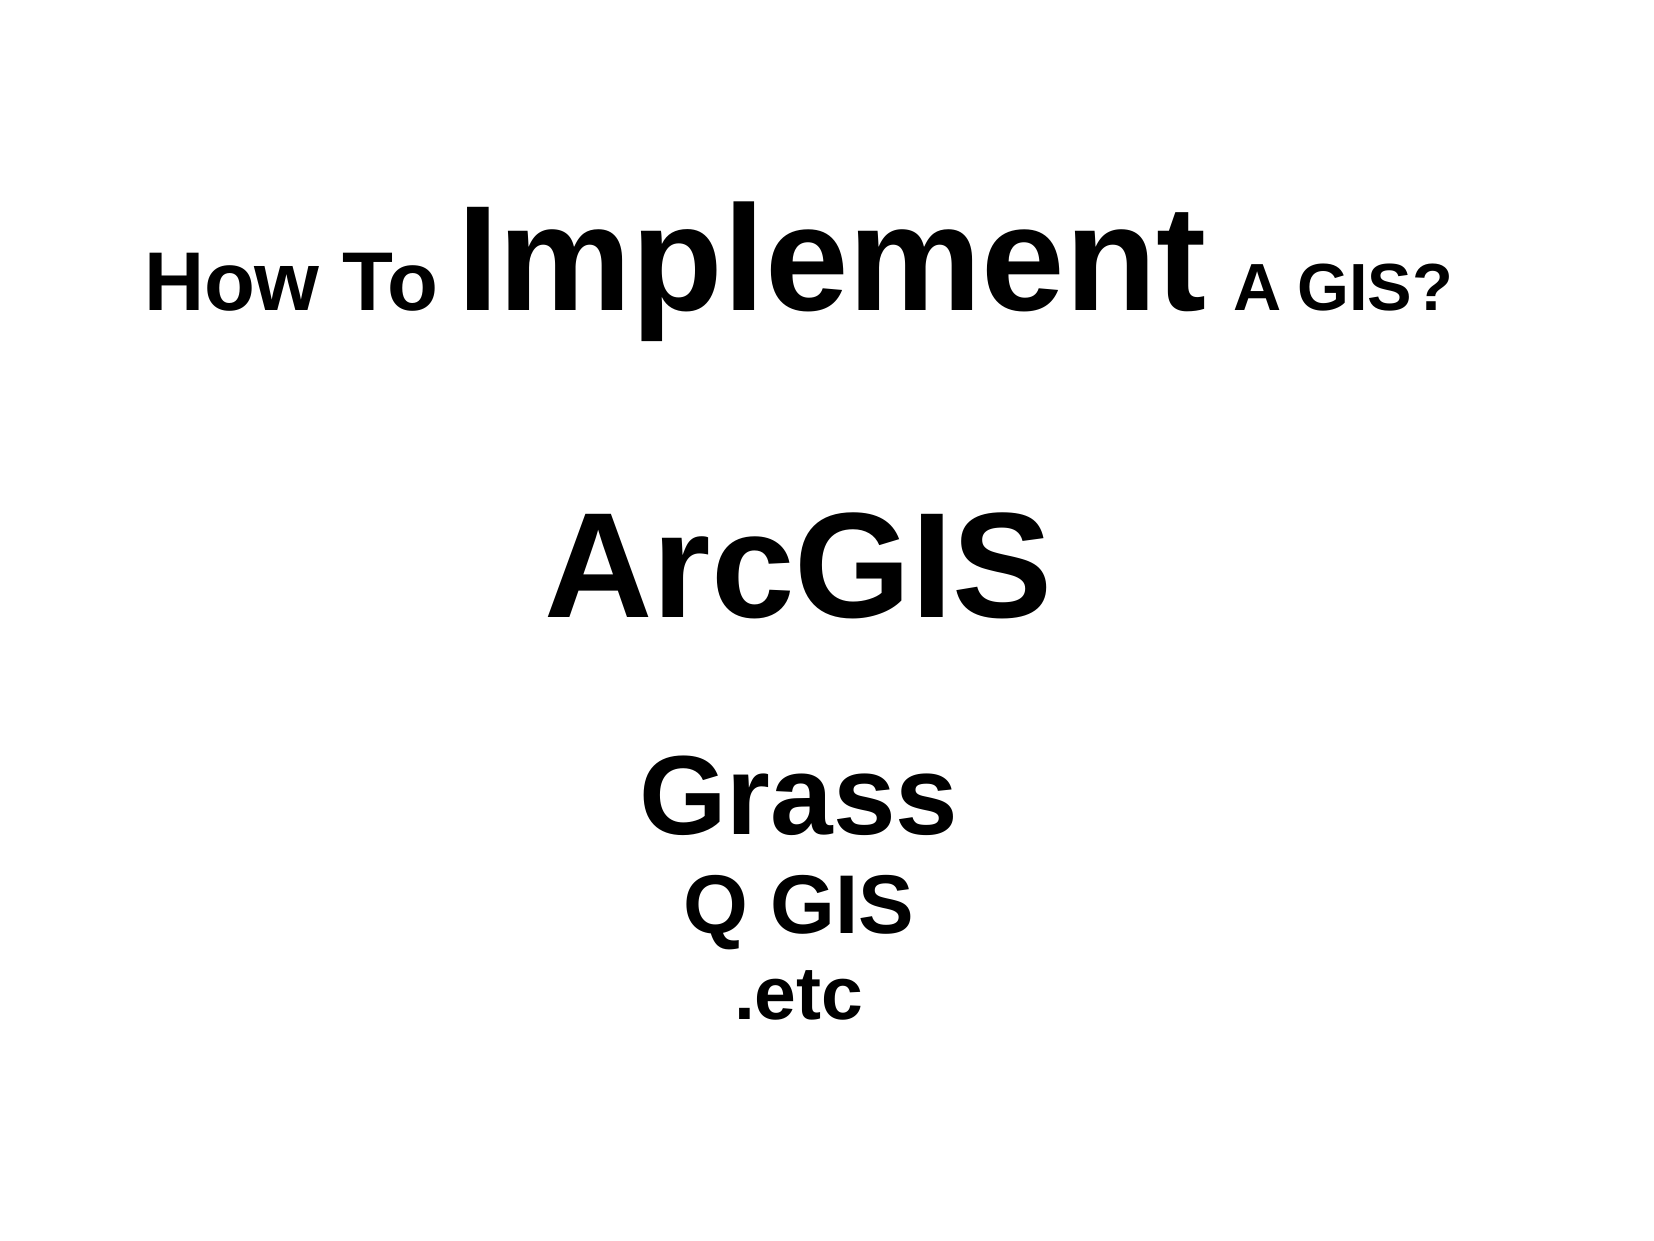

How To Implement A GIS?
ArcGIS
Grass
Q GIS
.etc